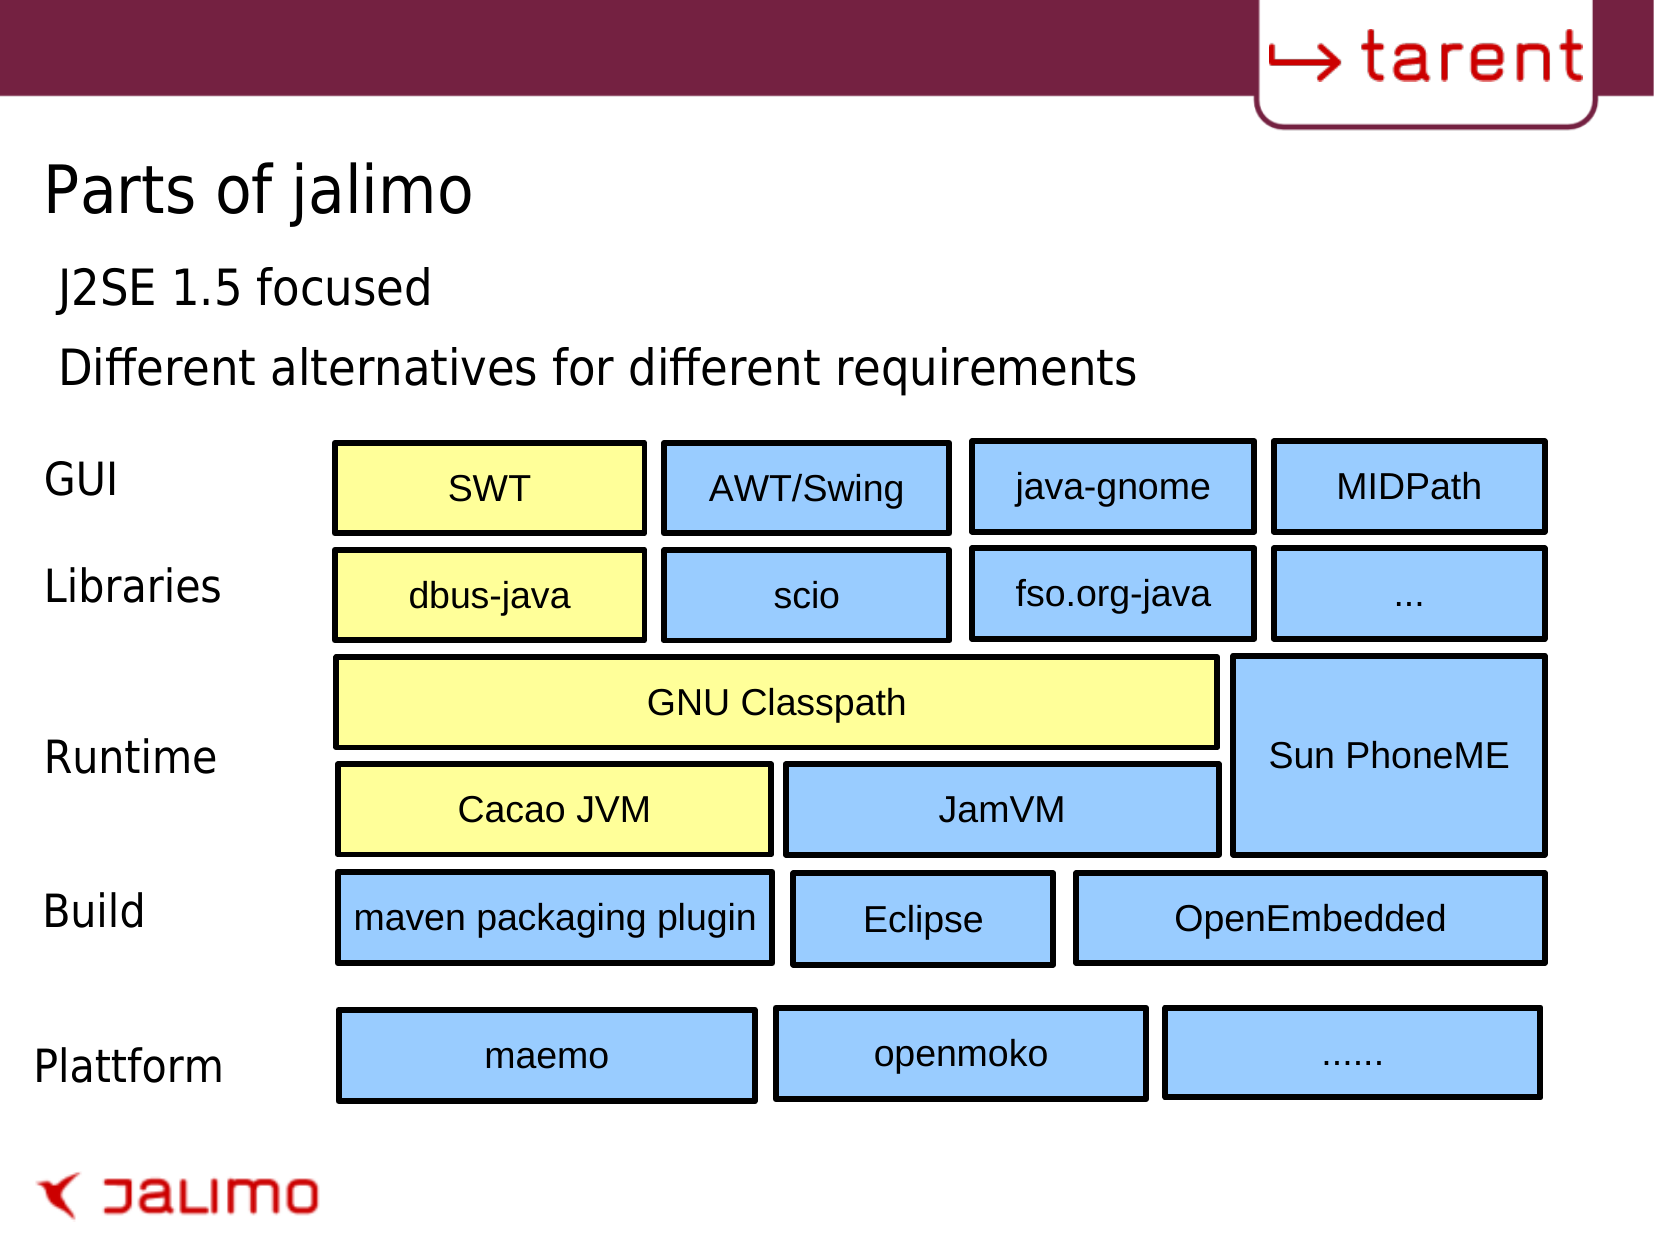

# Parts of jalimo
J2SE 1.5 focused
Different alternatives for different requirements
java-gnome
MIDPath
SWT
AWT/Swing
GUI
fso.org-java
...
dbus-java
scio
Libraries
Sun PhoneME
GNU Classpath
Runtime
Cacao JVM
JamVM
maven packaging plugin
OpenEmbedded
Eclipse
Build
...?...
......
openmoko
maemo
Plattform